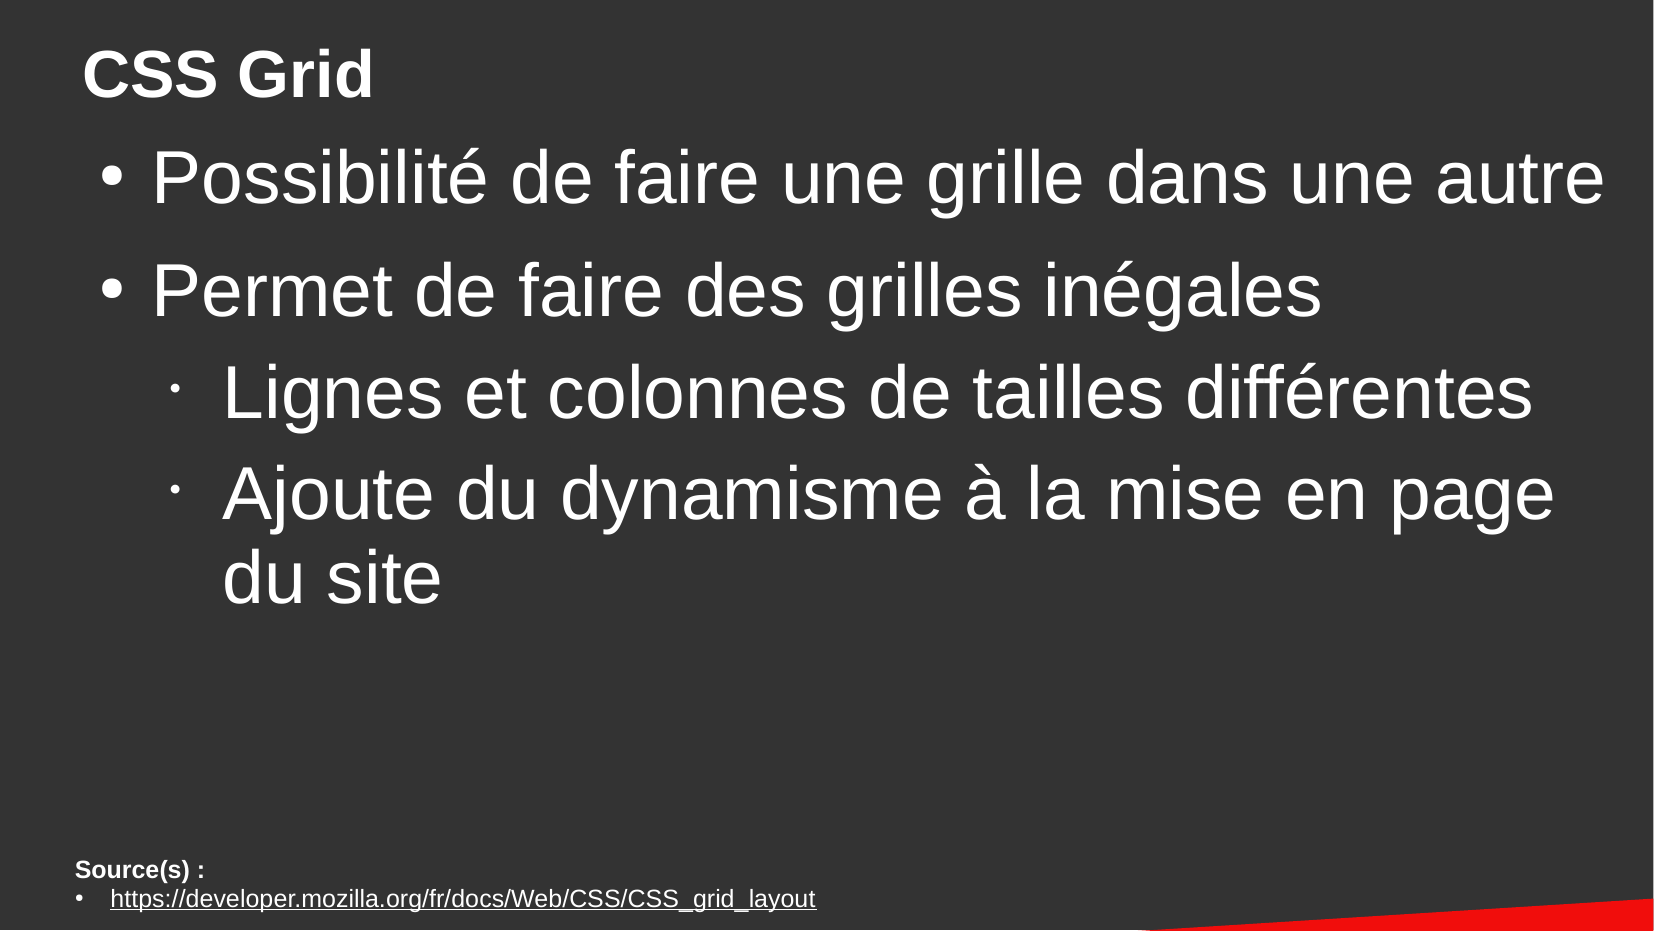

# CSS Grid
Possibilité de faire une grille dans une autre
Permet de faire des grilles inégales
Lignes et colonnes de tailles différentes
Ajoute du dynamisme à la mise en page du site
Source(s) :
https://developer.mozilla.org/fr/docs/Web/CSS/CSS_grid_layout